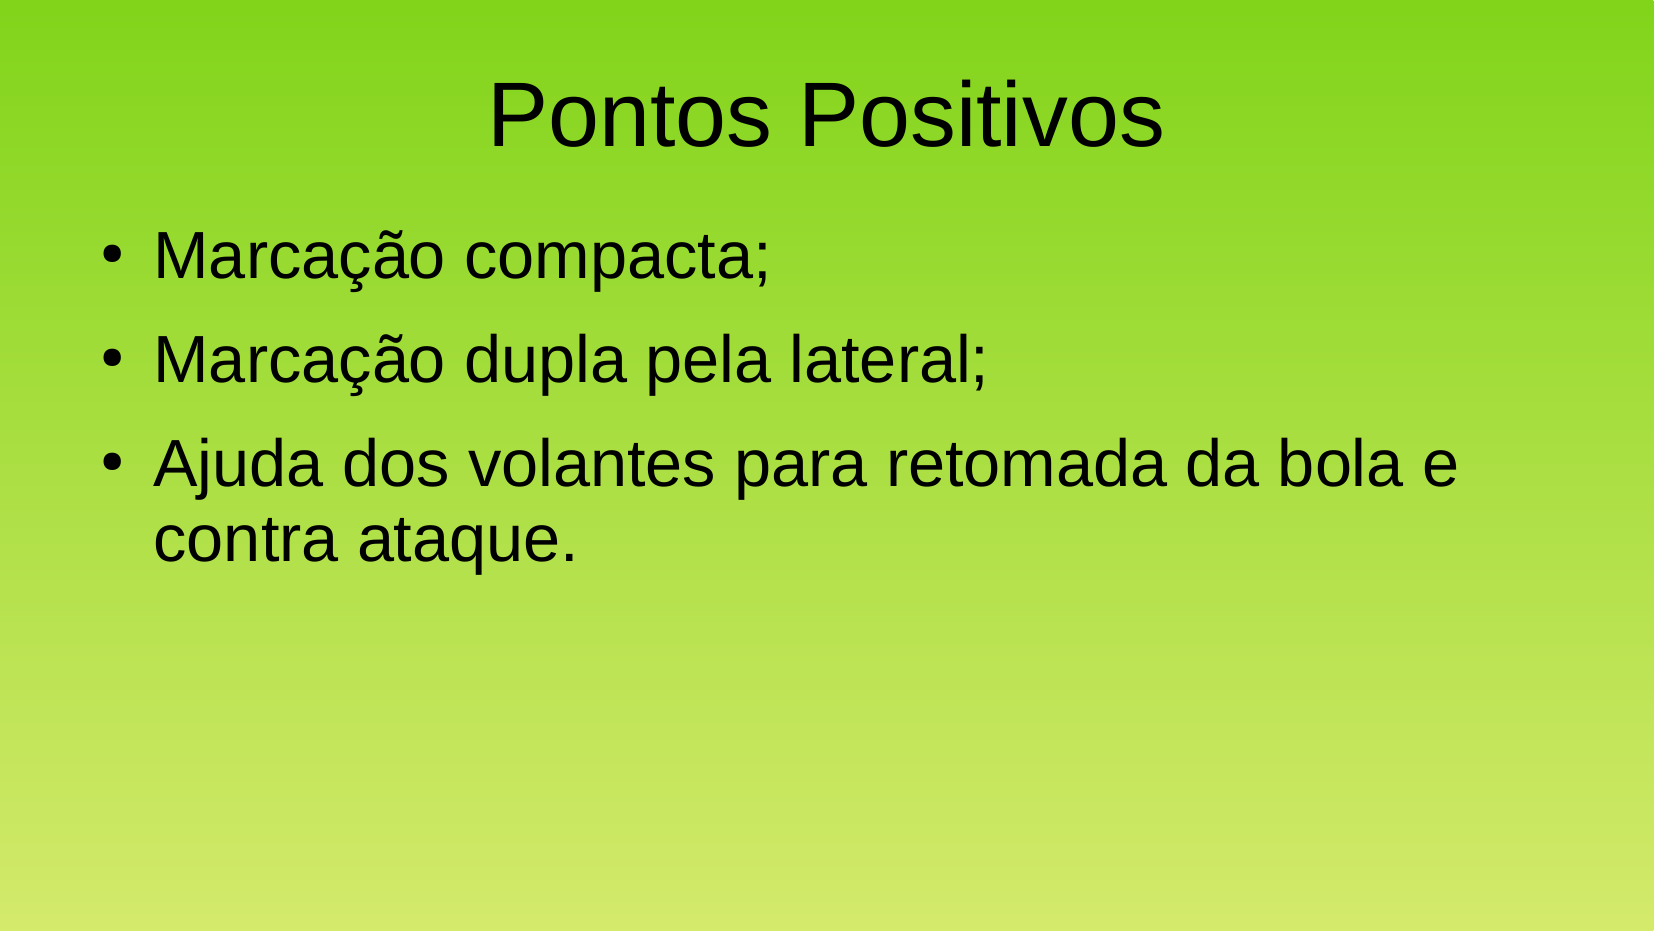

# Pontos Positivos
Marcação compacta;
Marcação dupla pela lateral;
Ajuda dos volantes para retomada da bola e contra ataque.